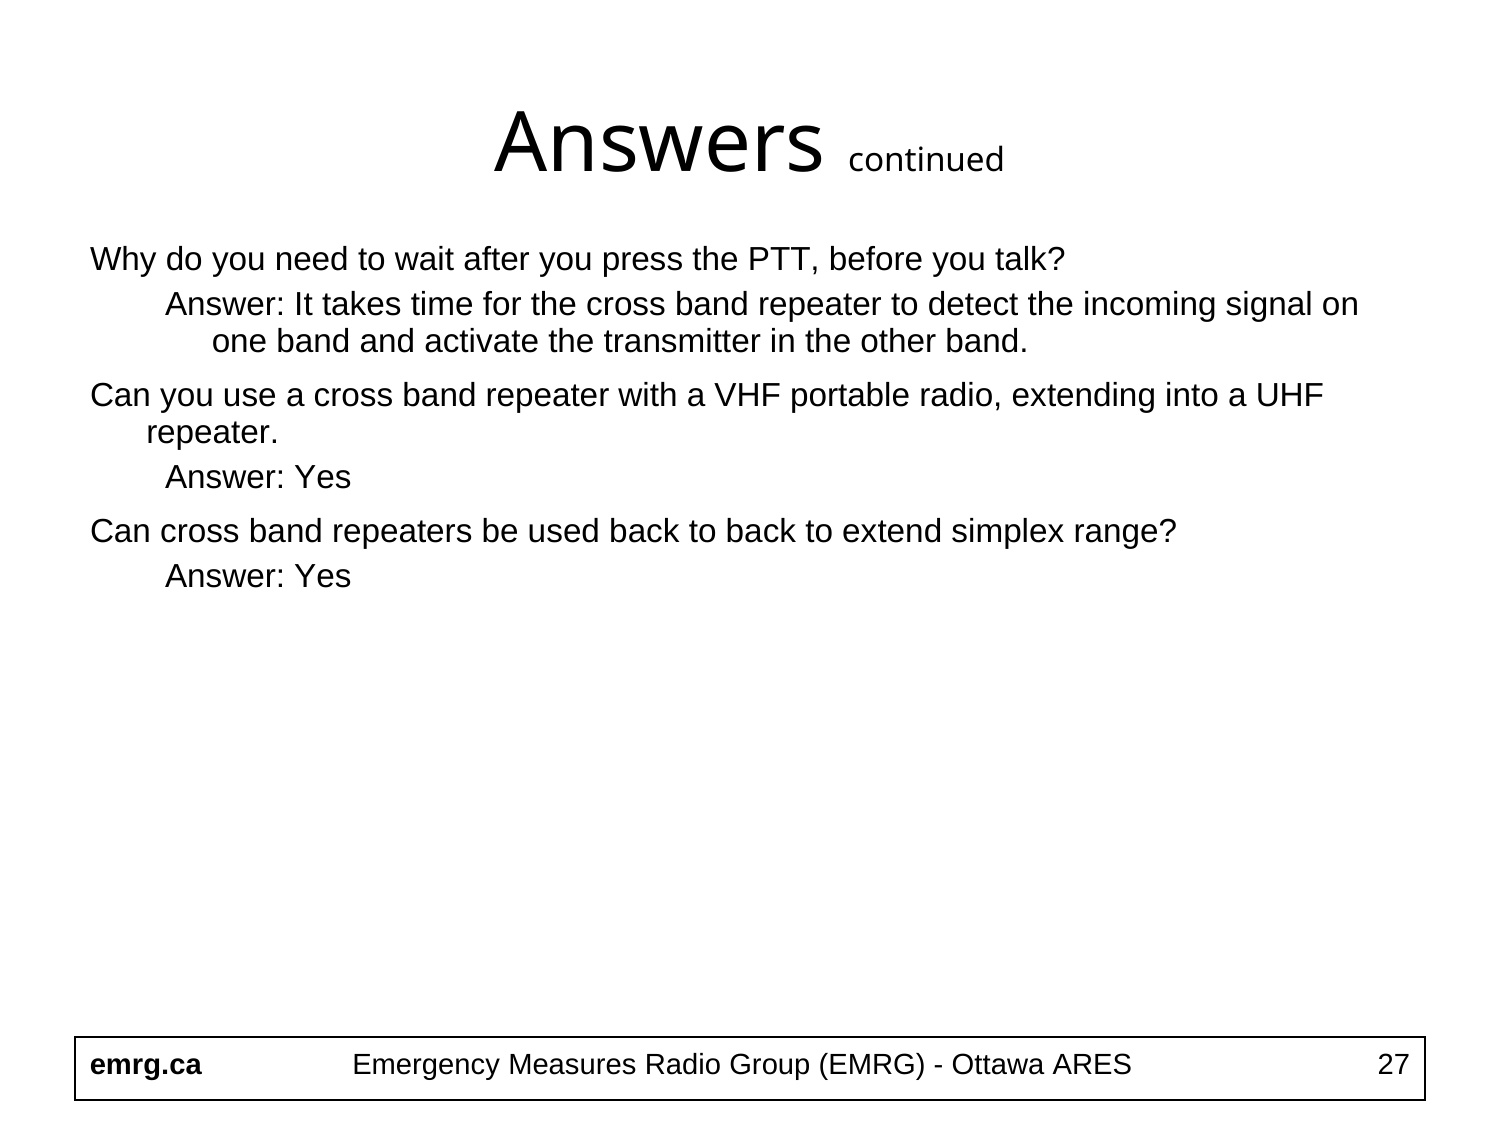

# Answers continued
Why do you need to wait after you press the PTT, before you talk?
Answer: It takes time for the cross band repeater to detect the incoming signal on one band and activate the transmitter in the other band.
Can you use a cross band repeater with a VHF portable radio, extending into a UHF repeater.
Answer: Yes
Can cross band repeaters be used back to back to extend simplex range?
Answer: Yes
Emergency Measures Radio Group (EMRG) - Ottawa ARES